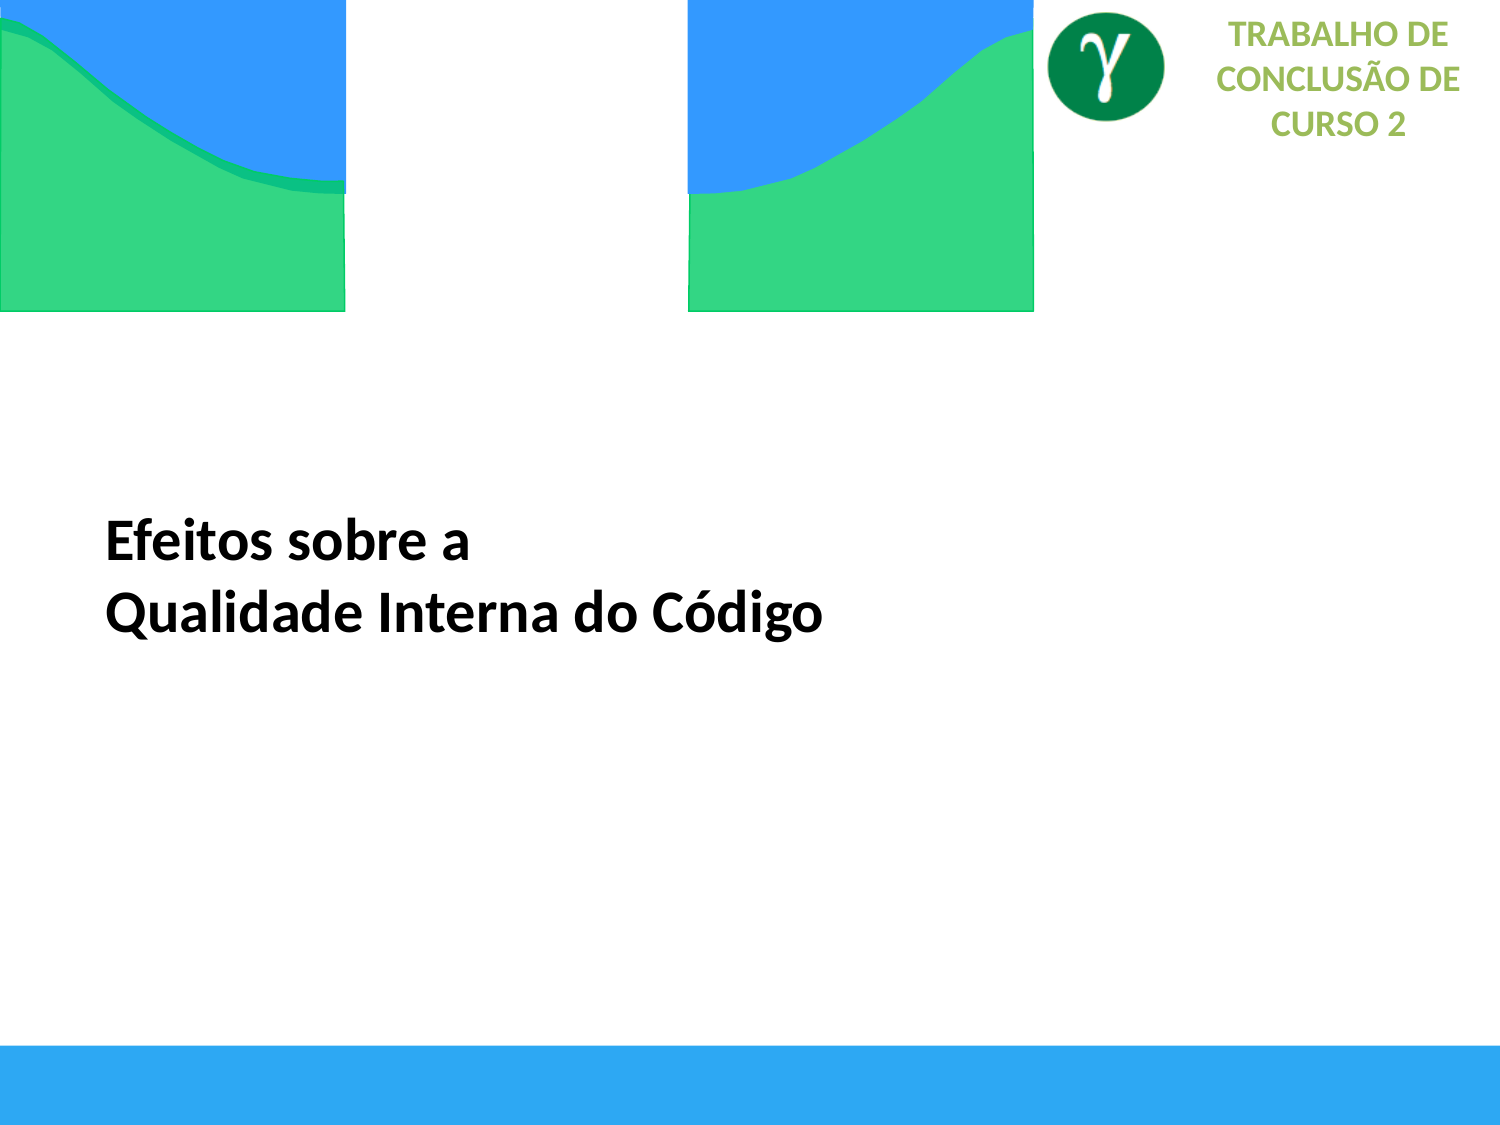

TRABALHO DE CONCLUSÃO DE CURSO 2
Efeitos sobre a
Qualidade Interna do Código